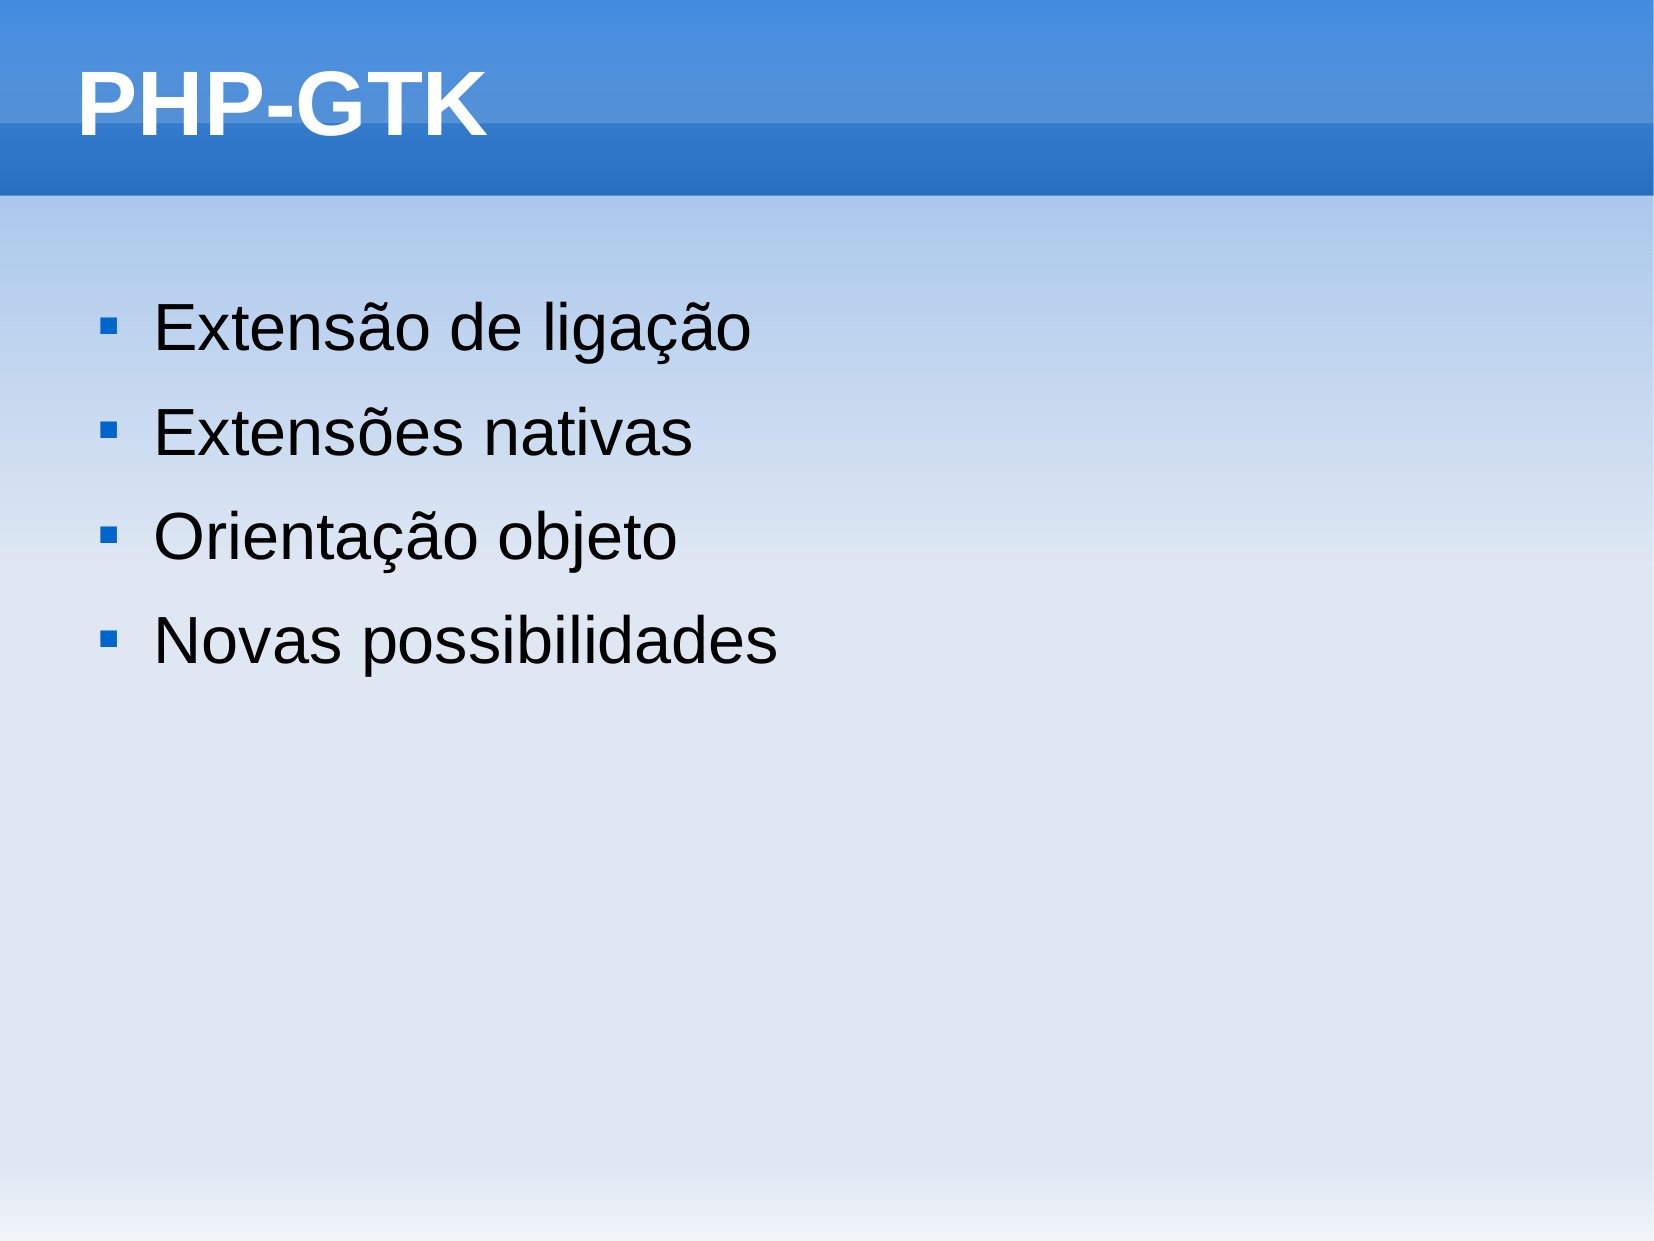

# PHP-GTK
Extensão de ligação
Extensões nativas
Orientação objeto
Novas possibilidades